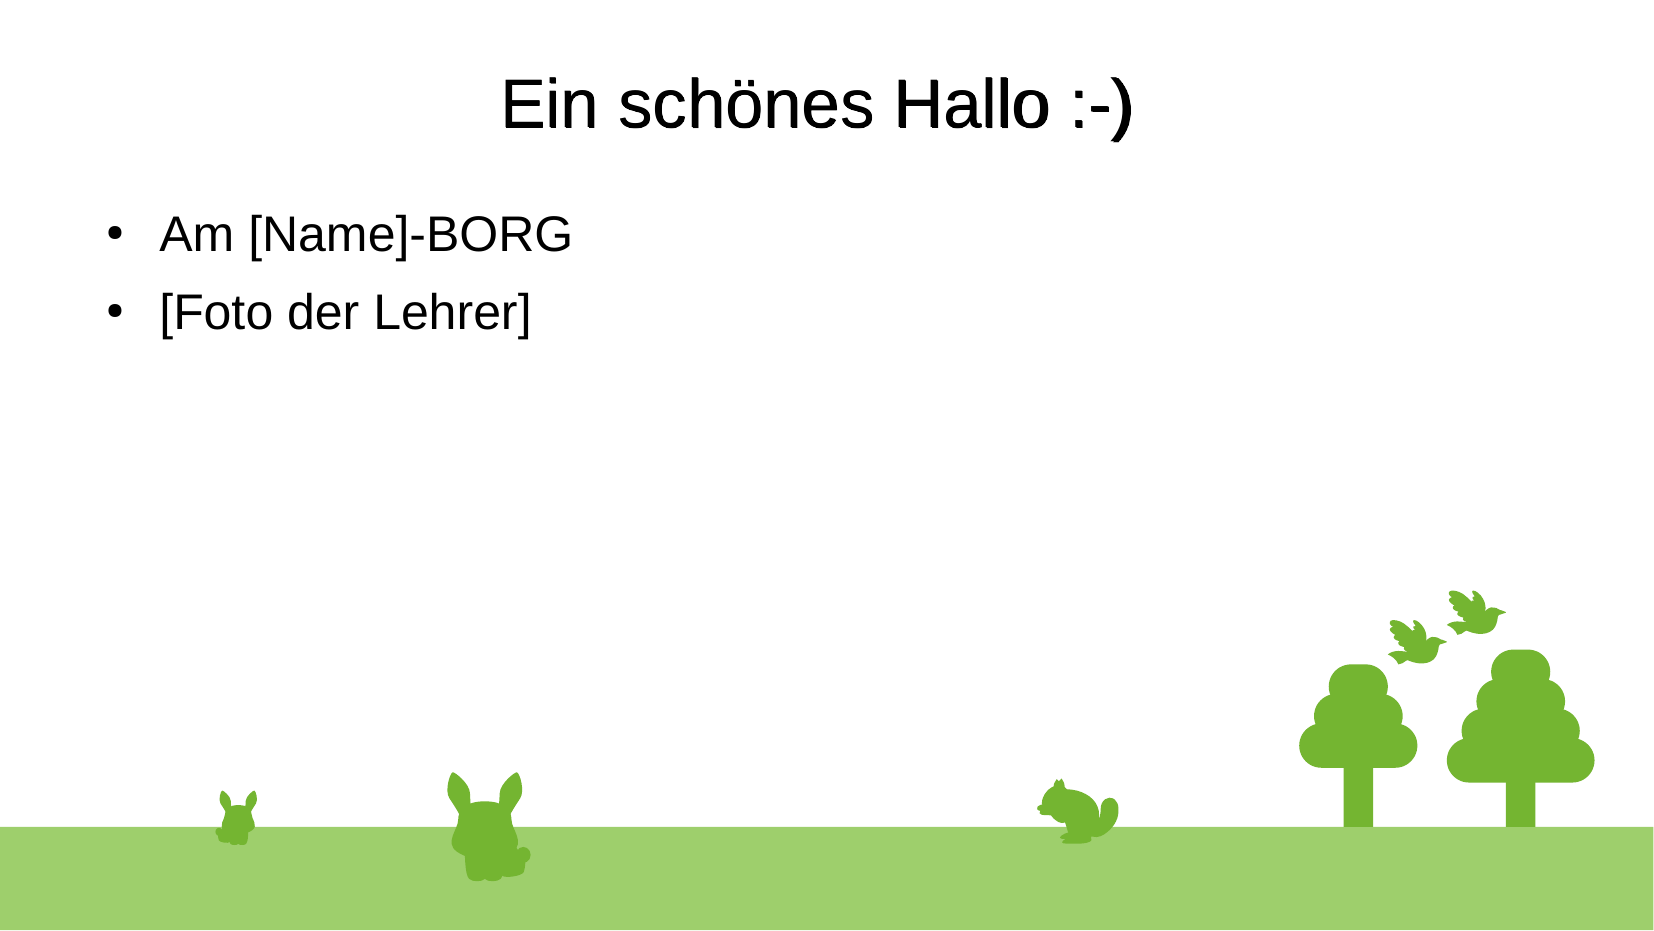

# Ein schönes Hallo :-)
Am [Name]-BORG
[Foto der Lehrer]